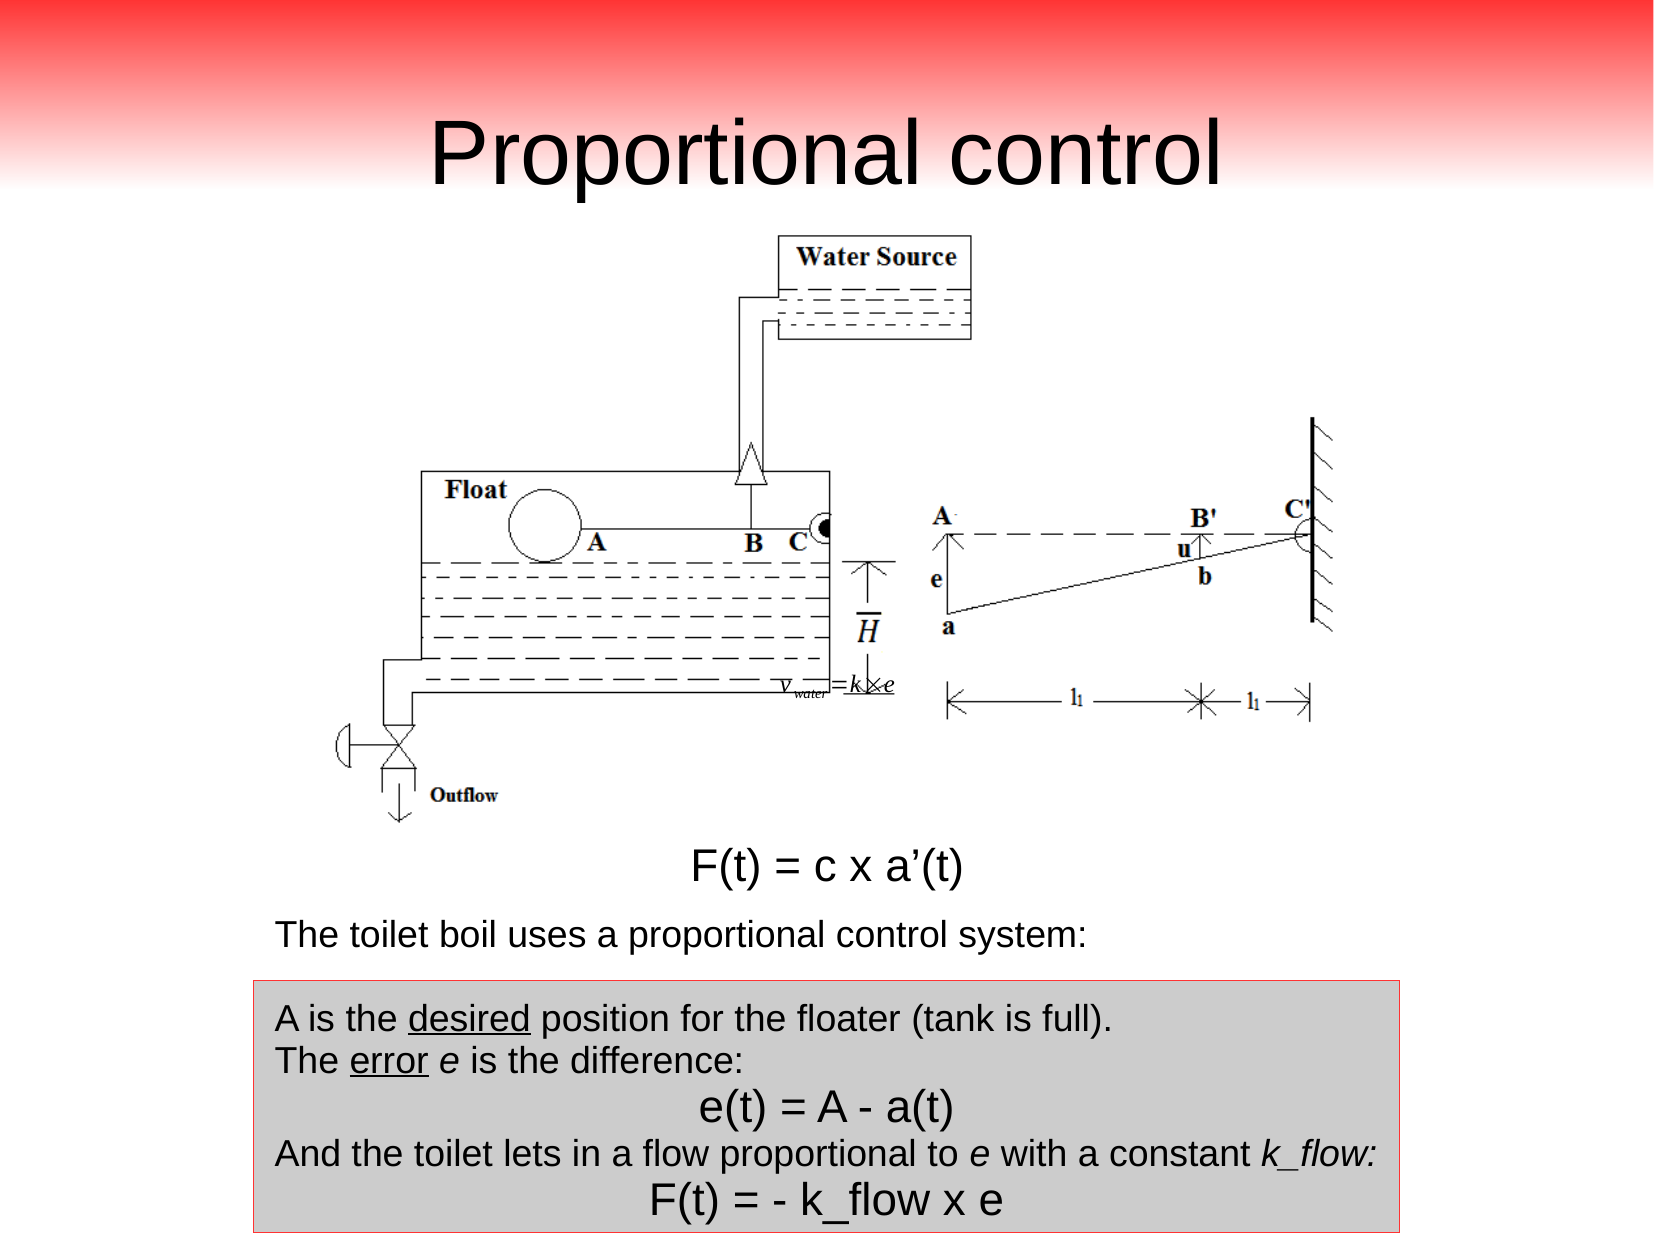

# Proportional control
F(t) = c x a’(t)
The toilet boil uses a proportional control system:
A is the desired position for the floater (tank is full).
The error e is the difference:
e(t) = A - a(t)
And the toilet lets in a flow proportional to e with a constant k_flow:
F(t) = - k_flow x e